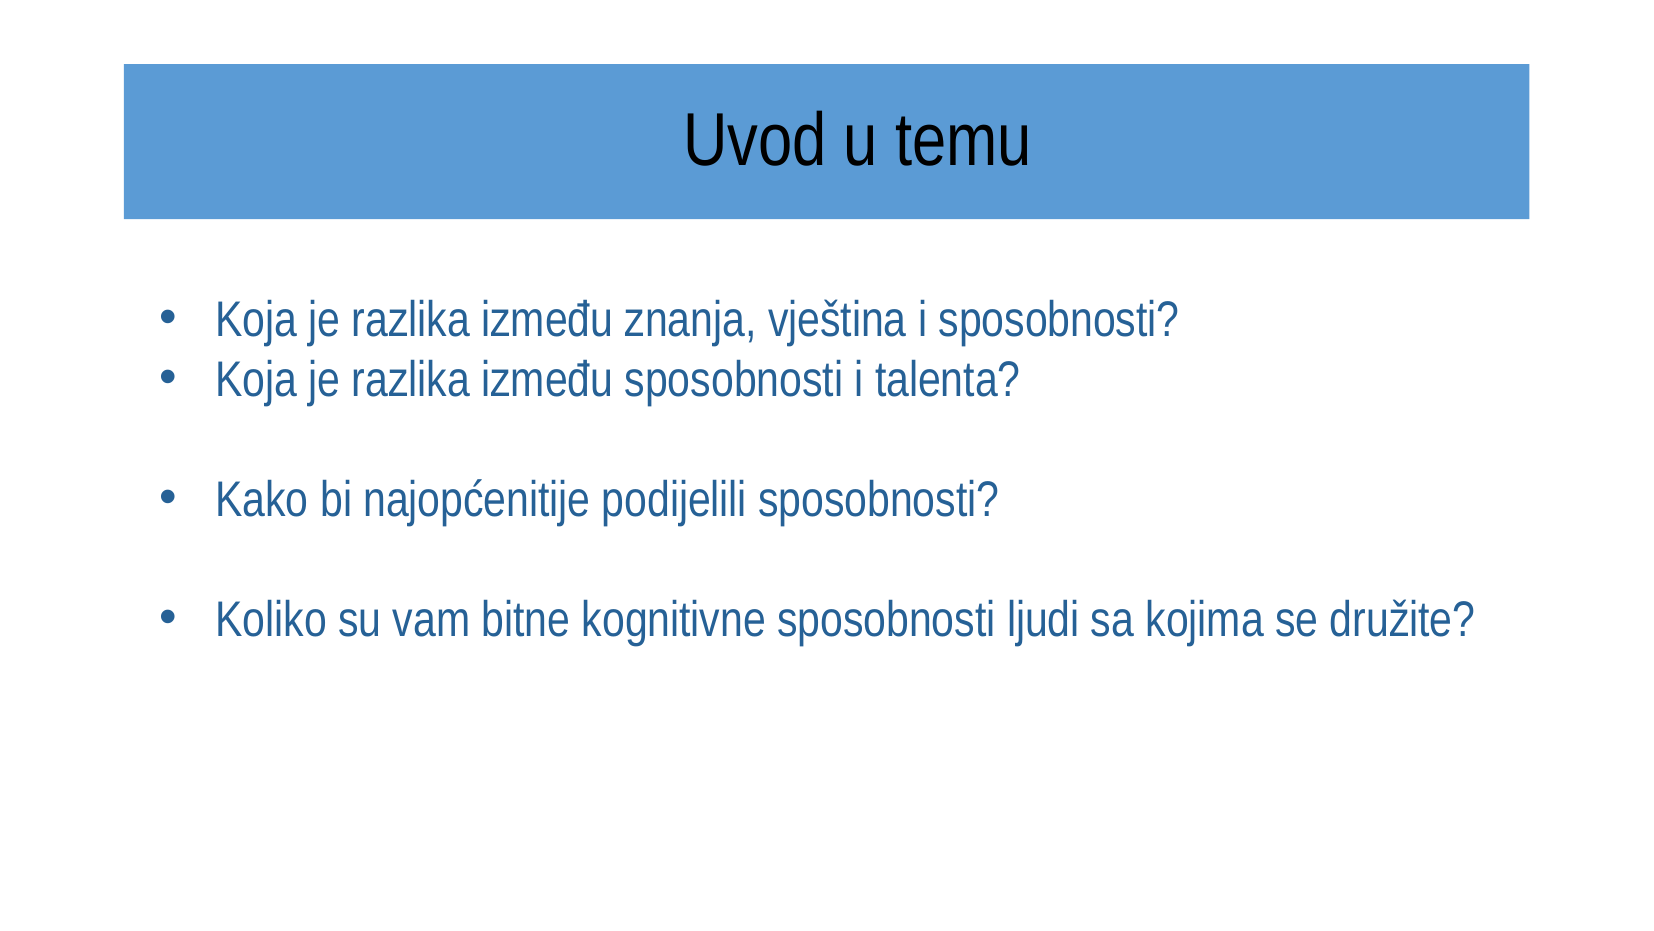

# Uvod u temu
Koja je razlika između znanja, vještina i sposobnosti?
Koja je razlika između sposobnosti i talenta?
Kako bi najopćenitije podijelili sposobnosti?
Koliko su vam bitne kognitivne sposobnosti ljudi sa kojima se družite?